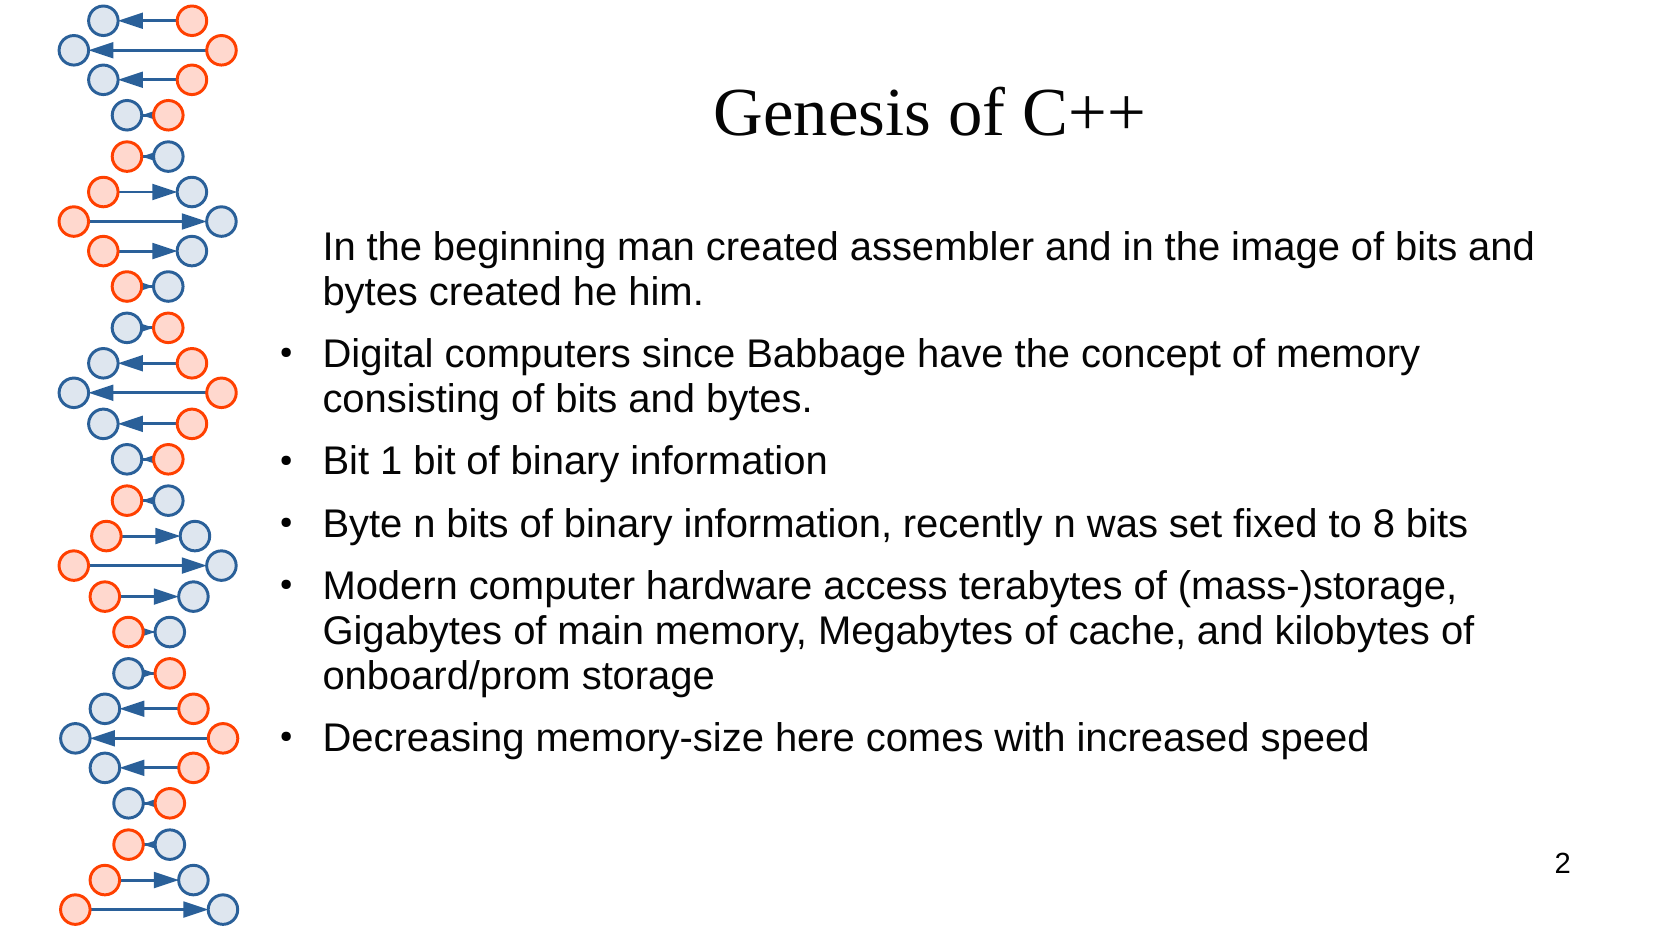

# Genesis of C++
In the beginning man created assembler and in the image of bits and bytes created he him.
Digital computers since Babbage have the concept of memory consisting of bits and bytes.
Bit 1 bit of binary information
Byte n bits of binary information, recently n was set fixed to 8 bits
Modern computer hardware access terabytes of (mass-)storage, Gigabytes of main memory, Megabytes of cache, and kilobytes of onboard/prom storage
Decreasing memory-size here comes with increased speed
2